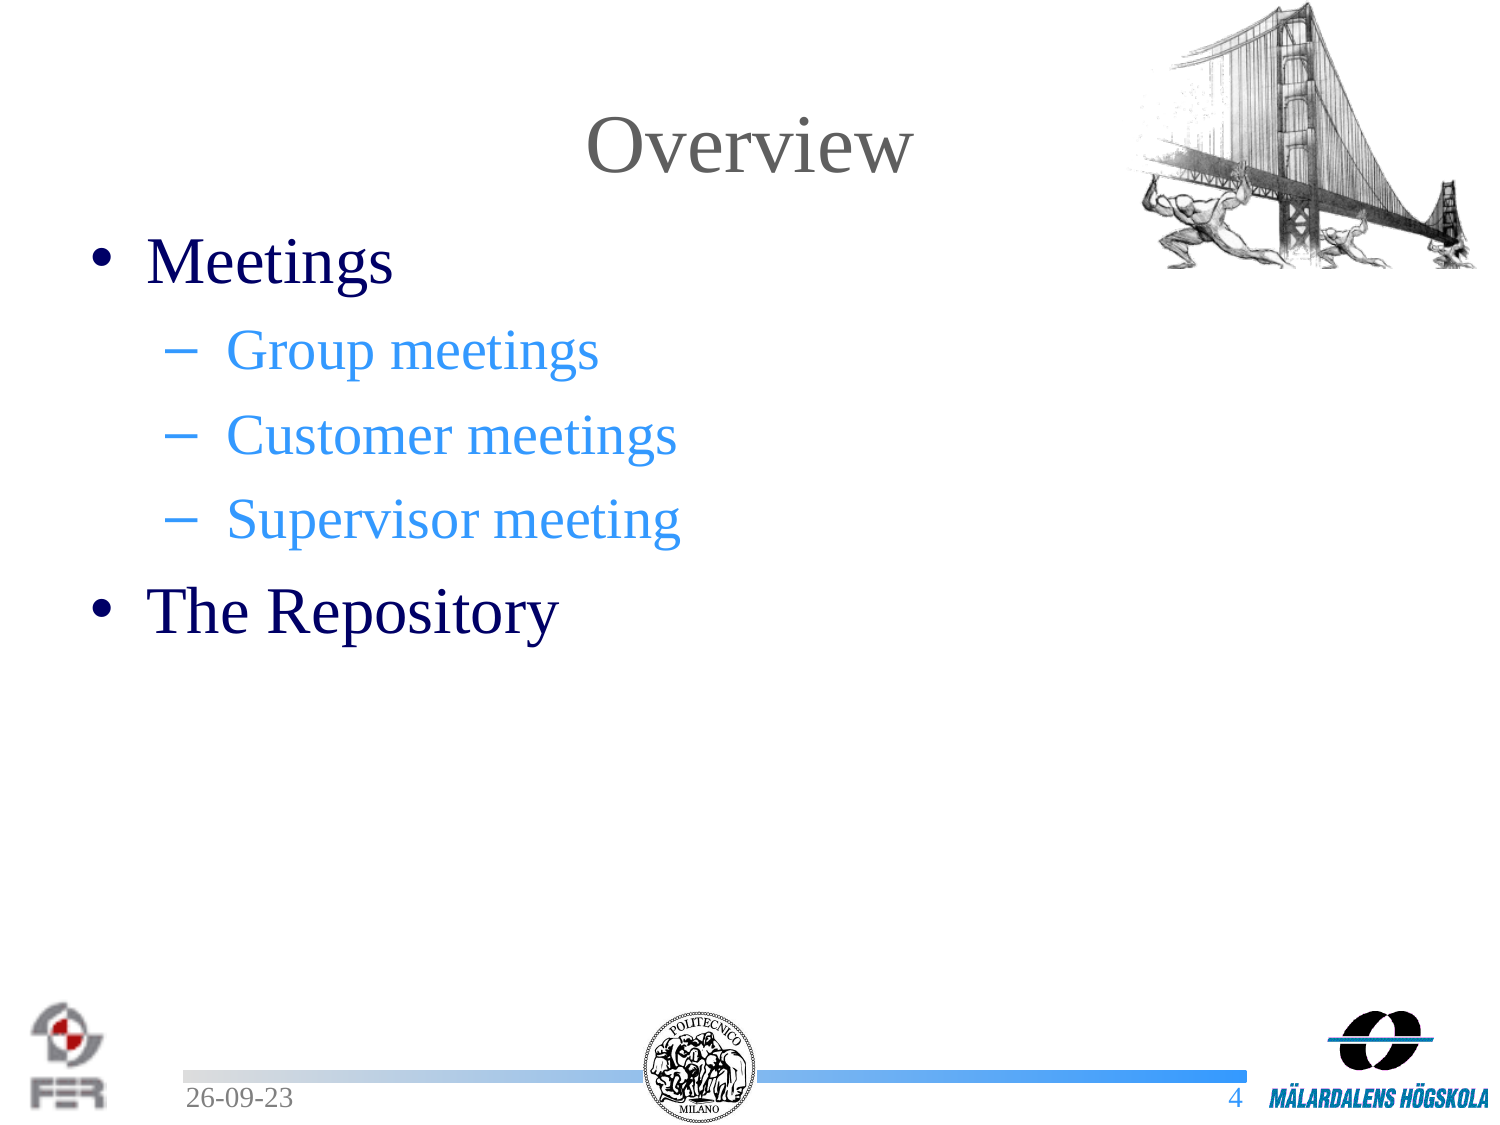

# Overview
Meetings
 Group meetings
 Customer meetings
 Supervisor meeting
The Repository
26-08-21